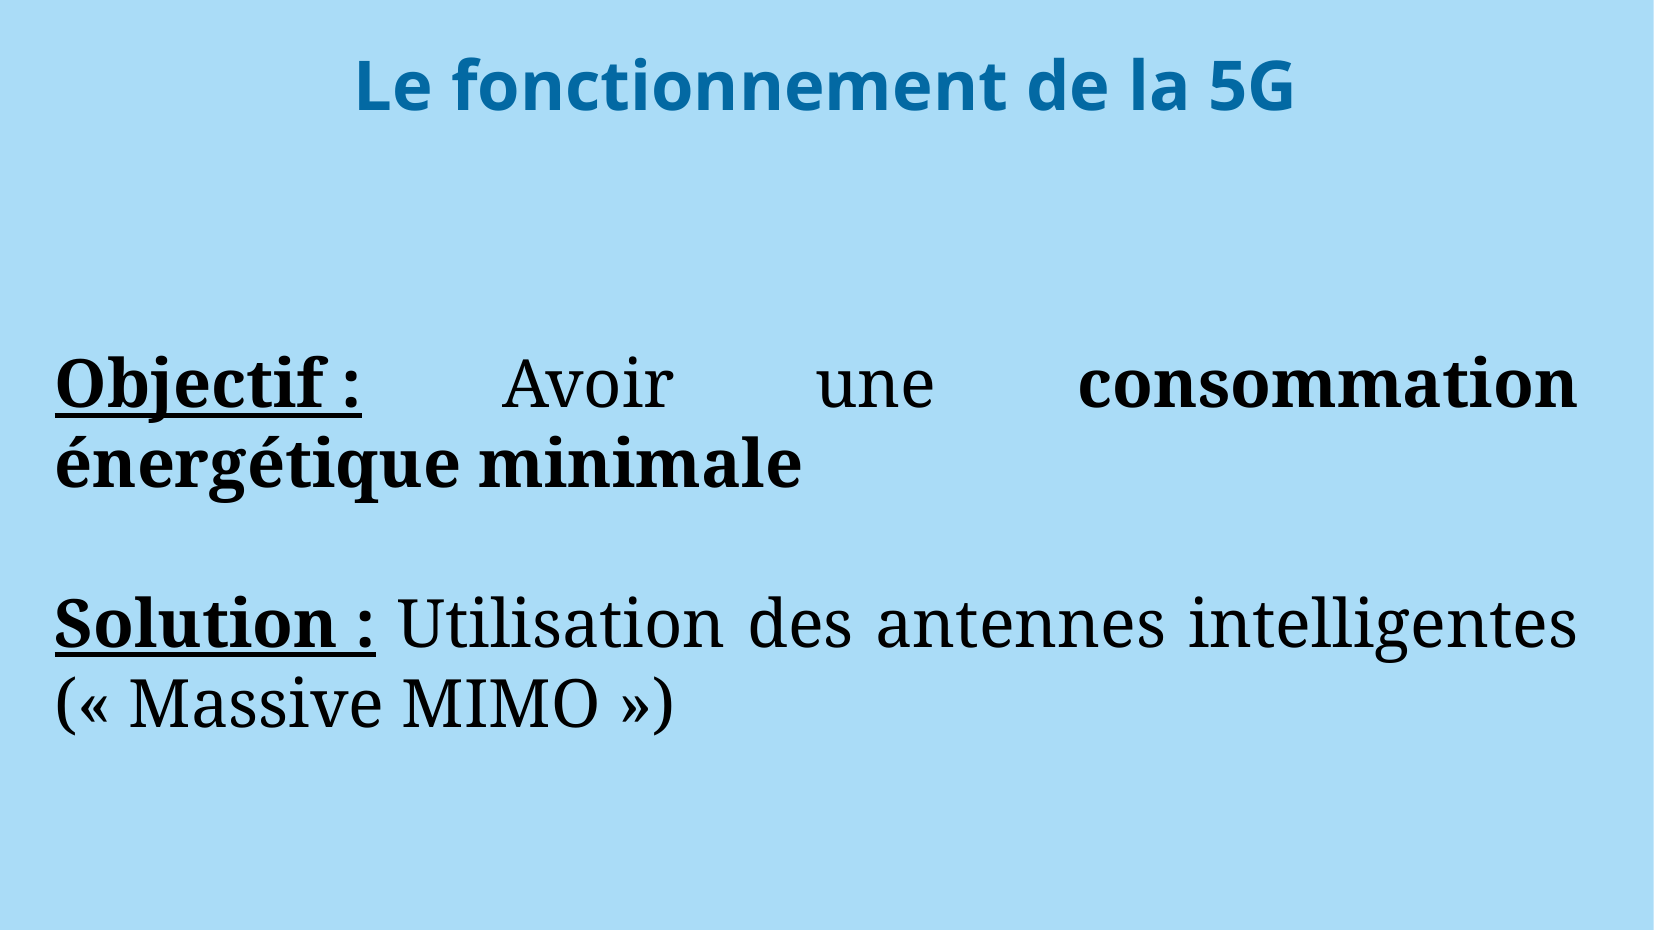

# Le fonctionnement de la 5G
Objectif : Avoir une consommation énergétique minimale
Solution : Utilisation des antennes intelligentes (« Massive MIMO »)